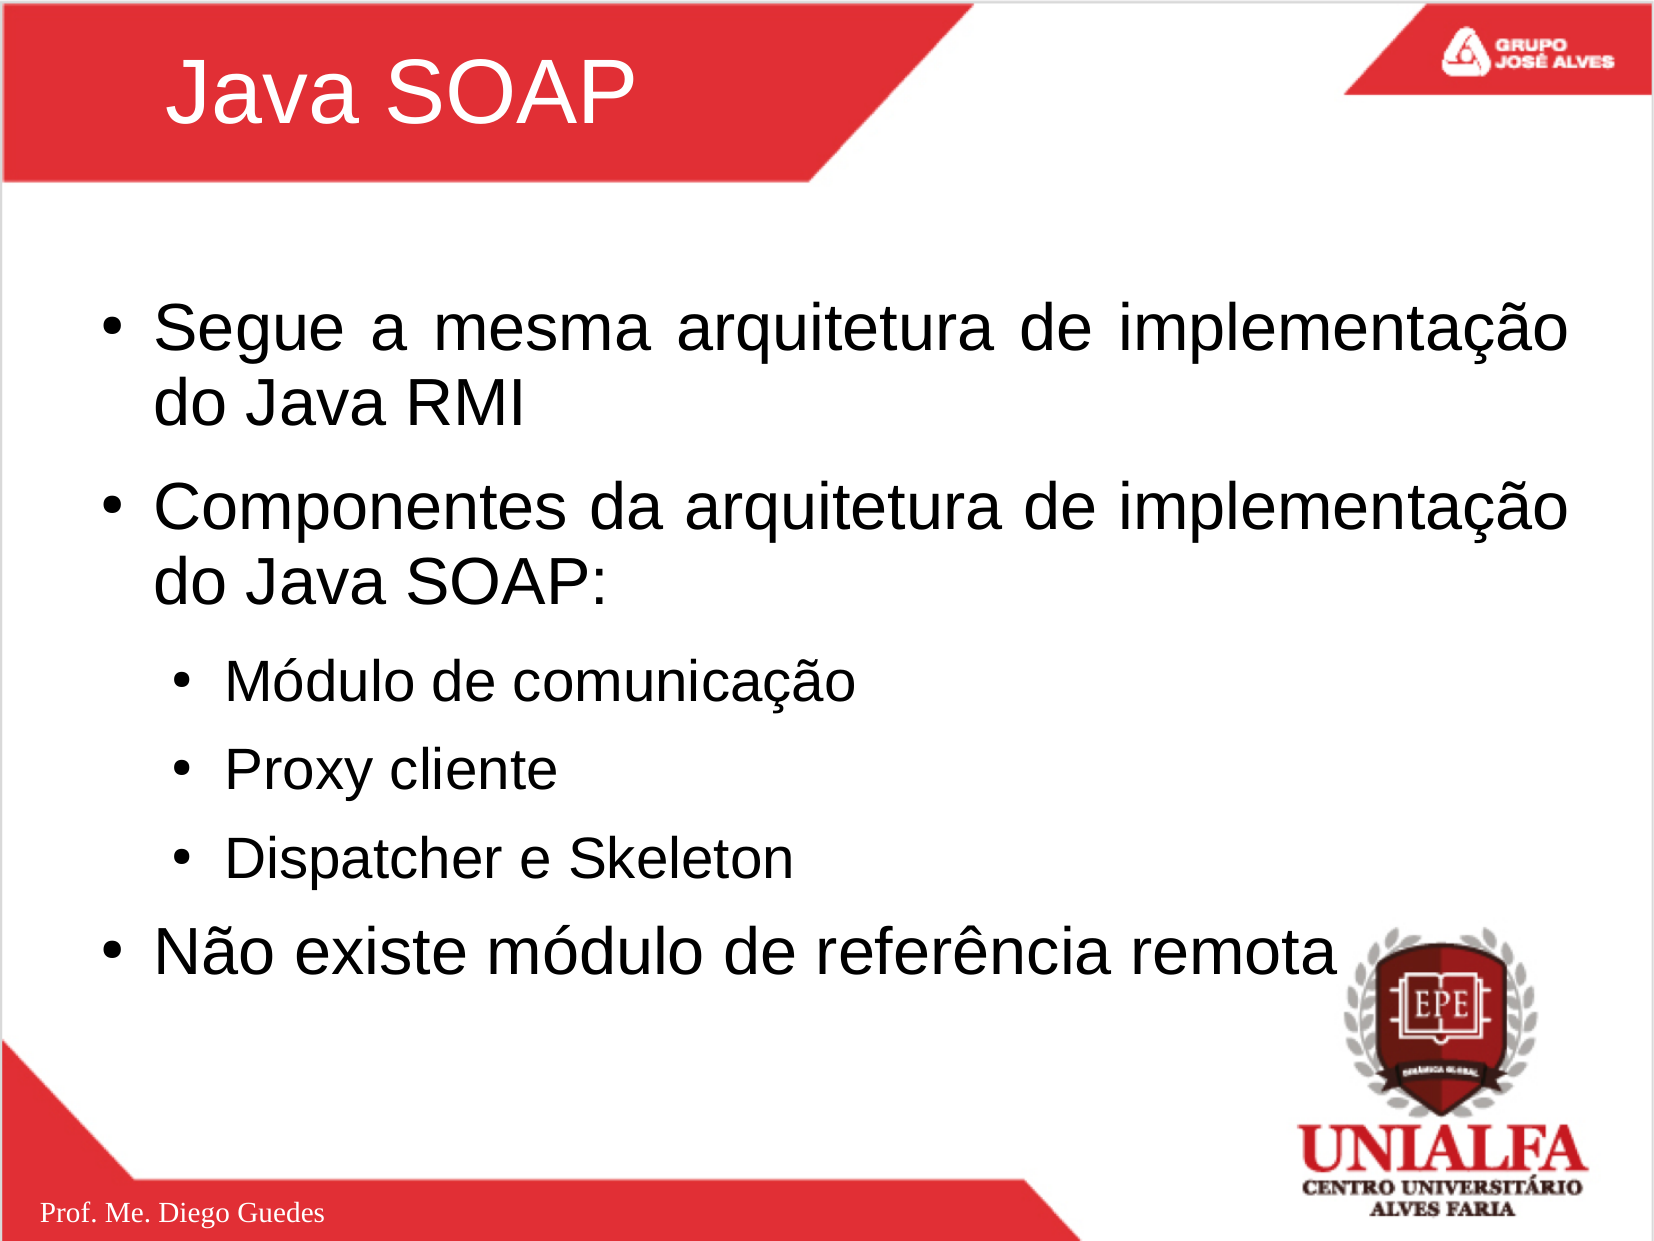

Java SOAP
# Segue a mesma arquitetura de implementação do Java RMI
Componentes da arquitetura de implementação do Java SOAP:
Módulo de comunicação
Proxy cliente
Dispatcher e Skeleton
Não existe módulo de referência remota